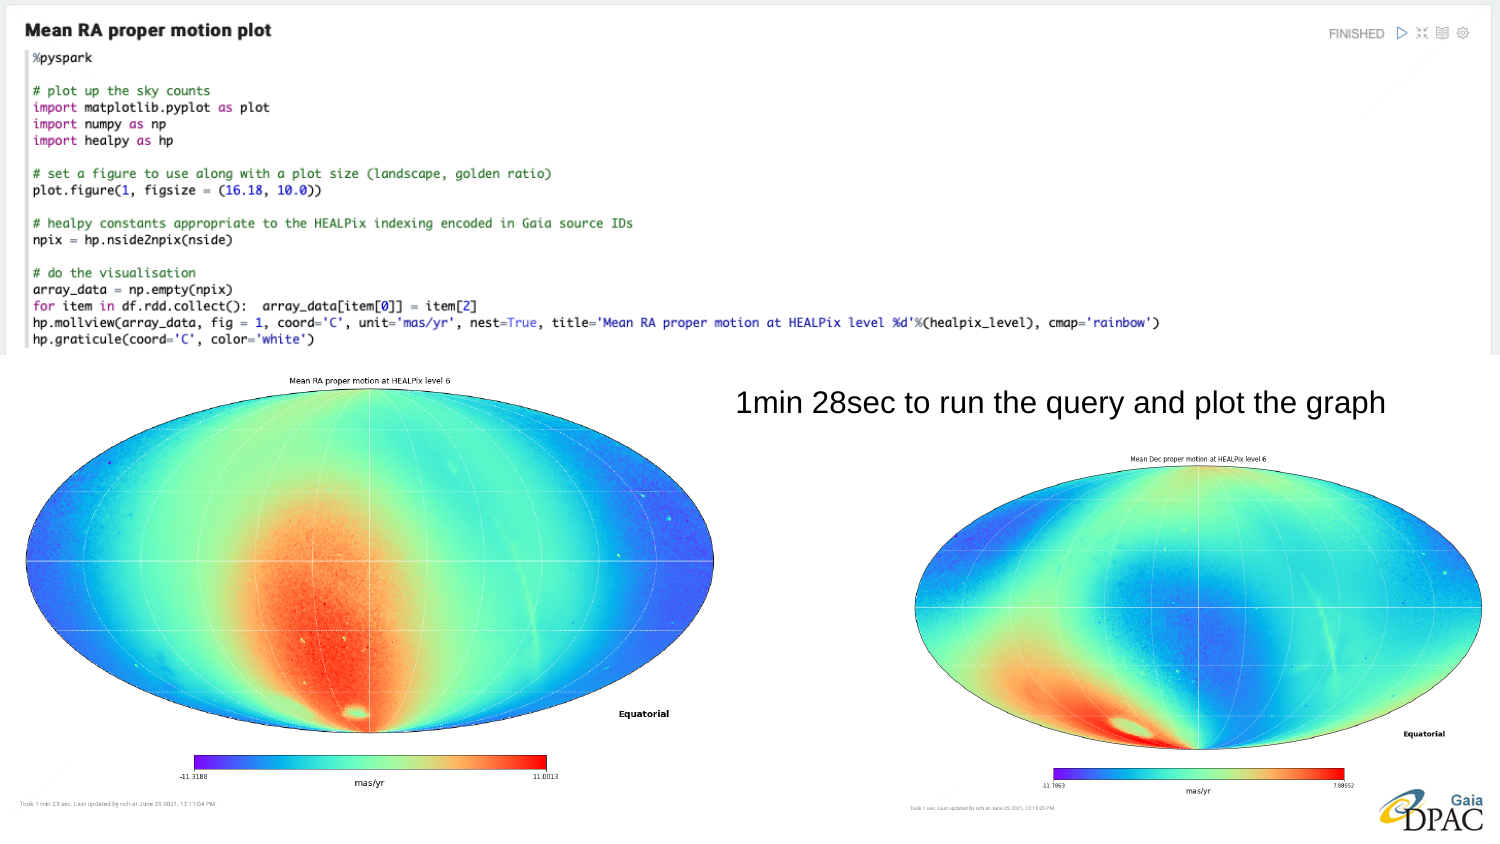

#
1min 28sec to run the query and plot the graph